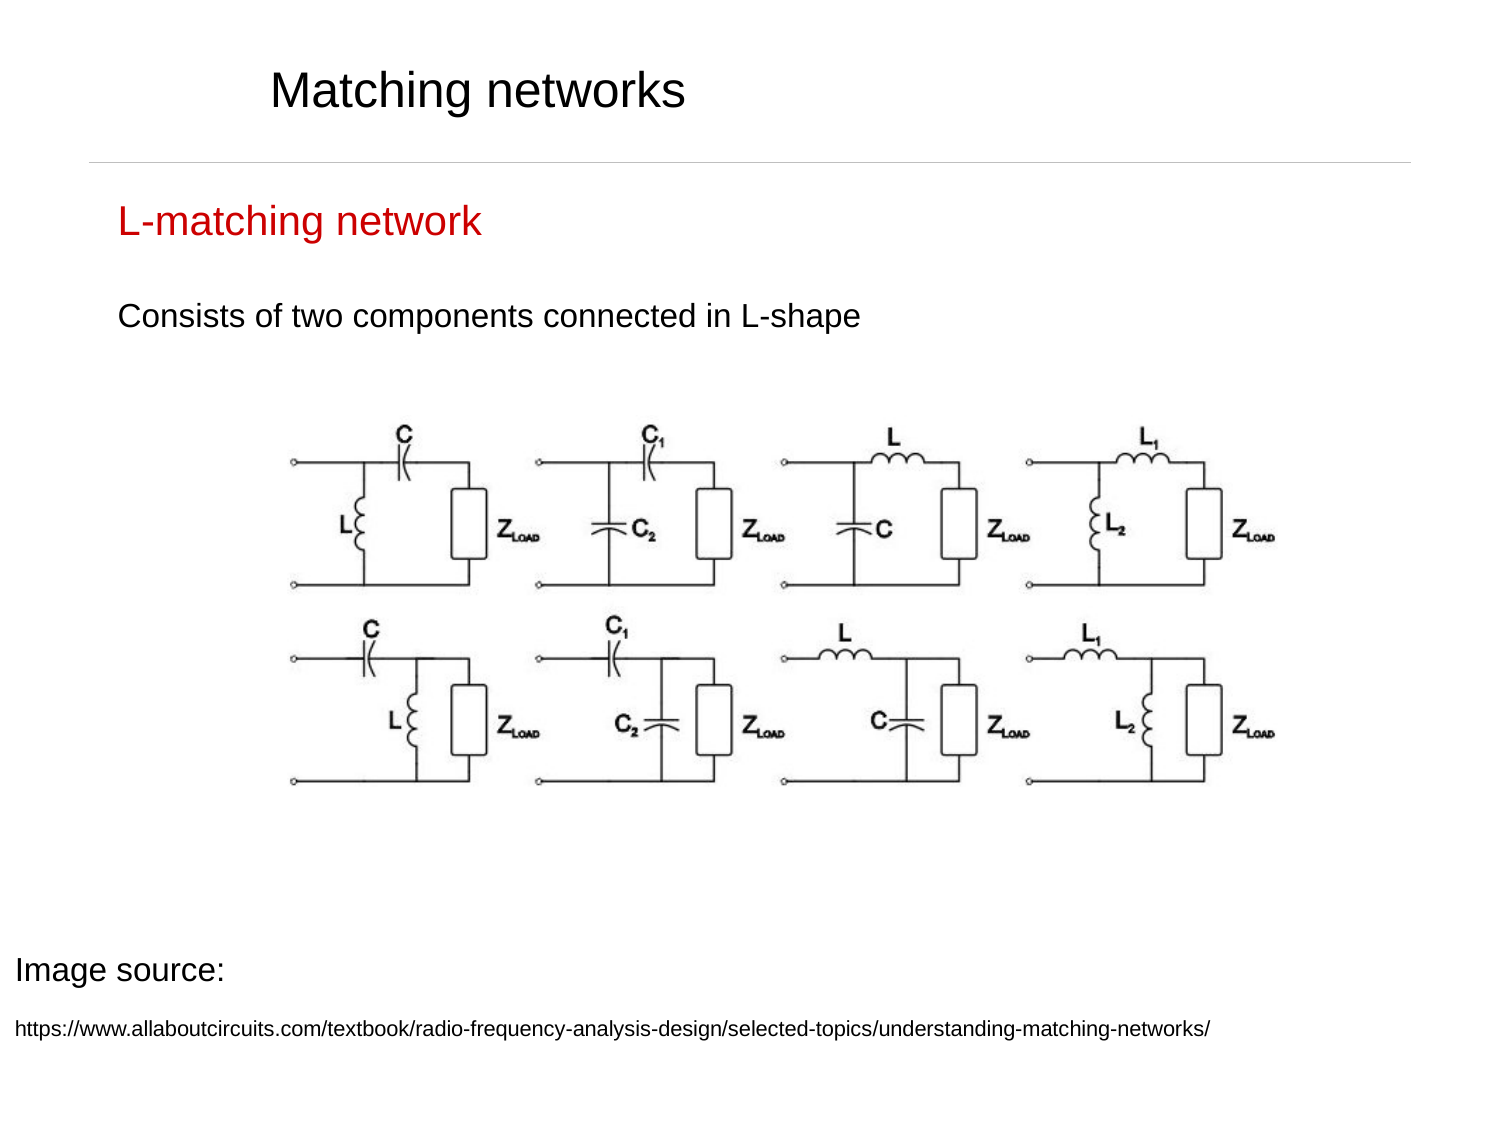

Matching networks
# L-matching network
Consists of two components connected in L-shape
Image source:
https://www.allaboutcircuits.com/textbook/radio-frequency-analysis-design/selected-topics/understanding-matching-networks/